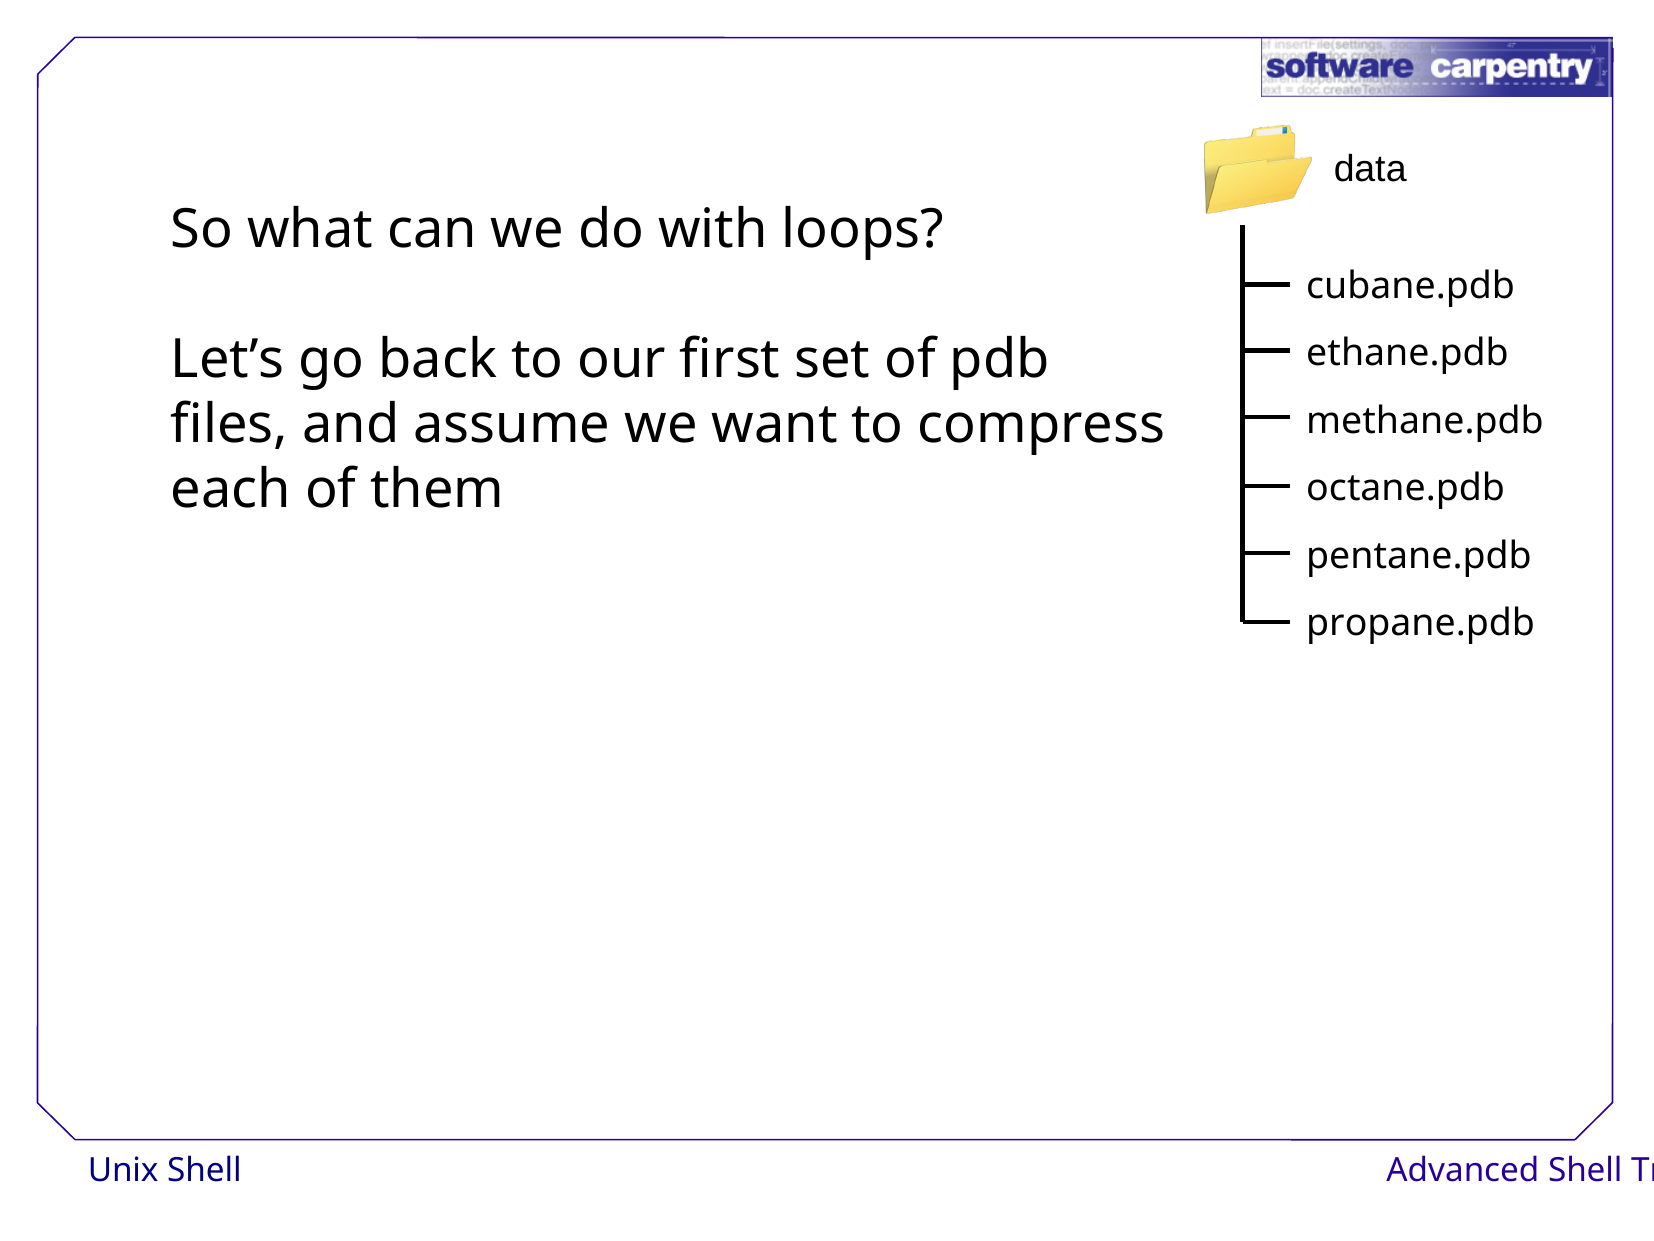

data
So what can we do with loops?
Let’s go back to our first set of pdb files, and assume we want to compress each of them
cubane.pdb
ethane.pdb
methane.pdb
octane.pdb
pentane.pdb
propane.pdb